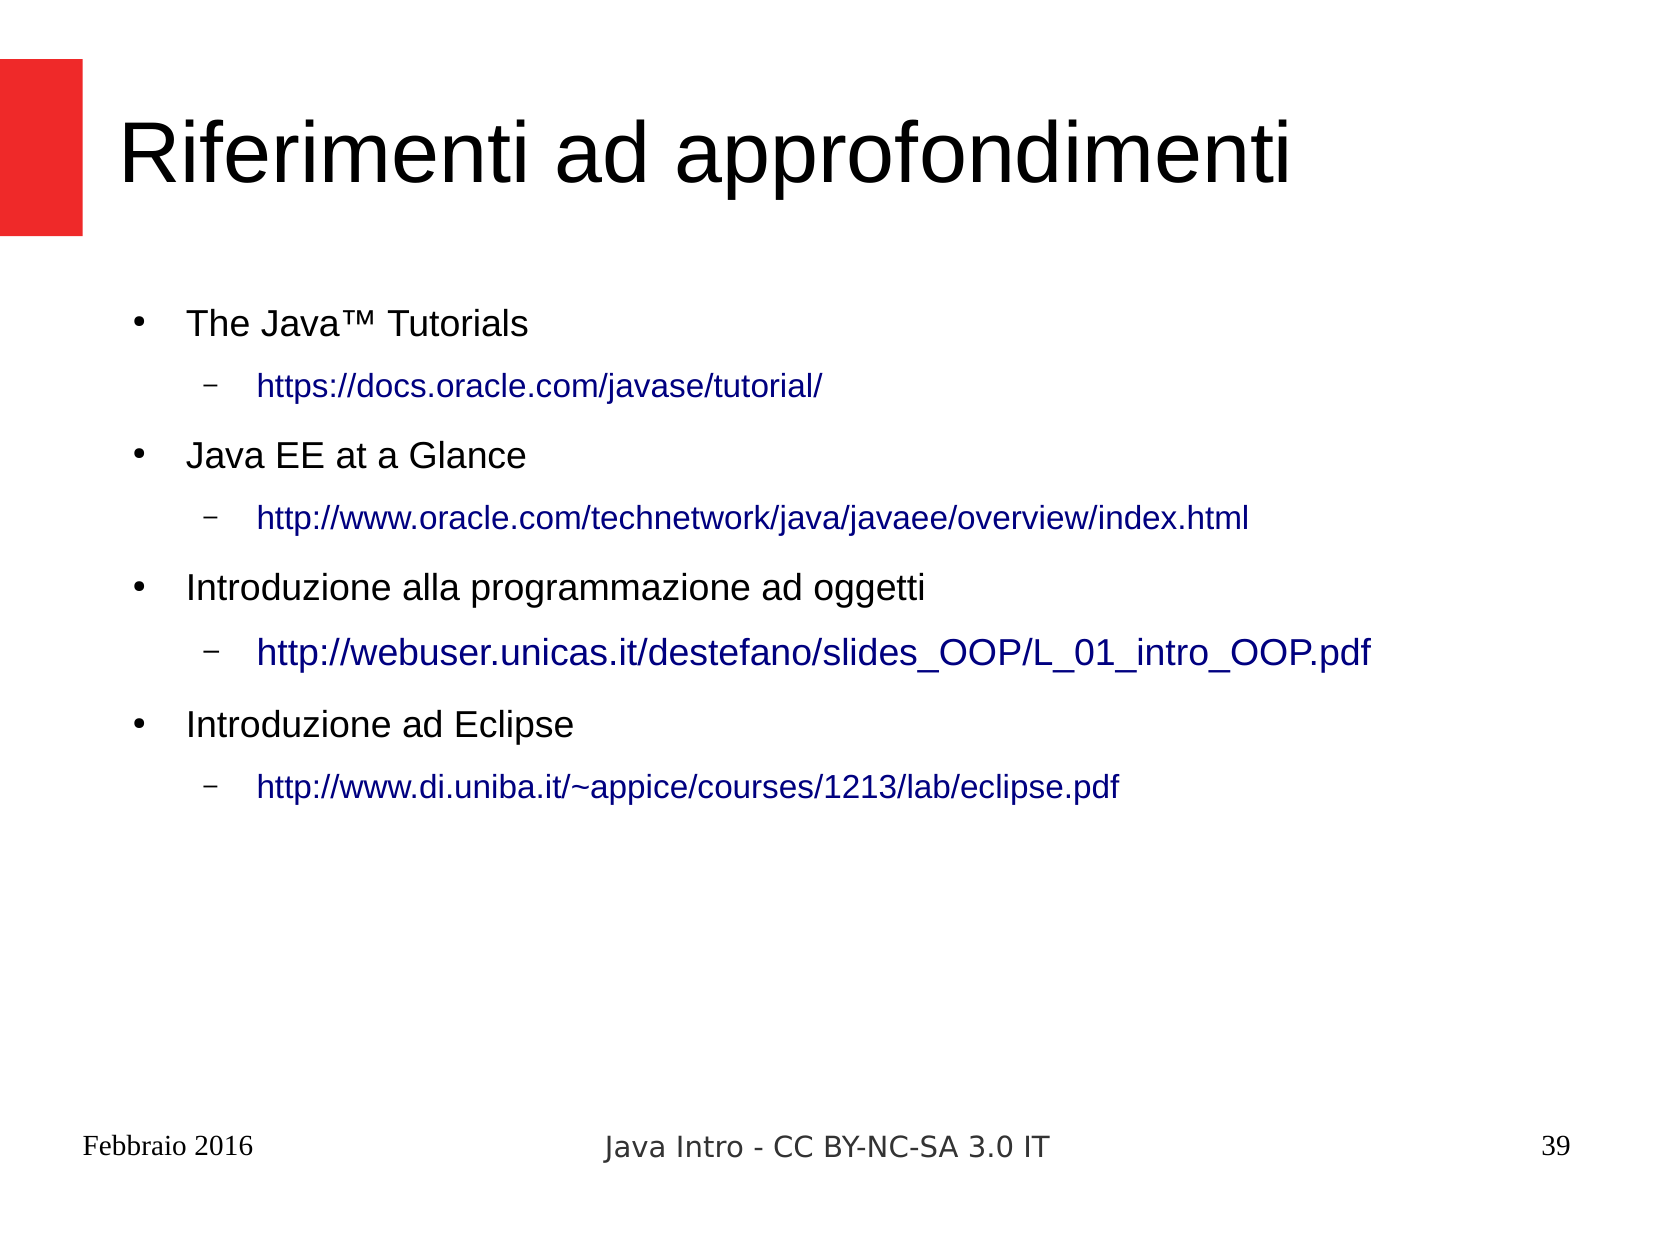

# Riferimenti ad approfondimenti
The Java™ Tutorials
https://docs.oracle.com/javase/tutorial/
Java EE at a Glance
http://www.oracle.com/technetwork/java/javaee/overview/index.html
Introduzione alla programmazione ad oggetti
http://webuser.unicas.it/destefano/slides_OOP/L_01_intro_OOP.pdf
Introduzione ad Eclipse
http://www.di.uniba.it/~appice/courses/1213/lab/eclipse.pdf
Your Date Here
Your Footer Here
39